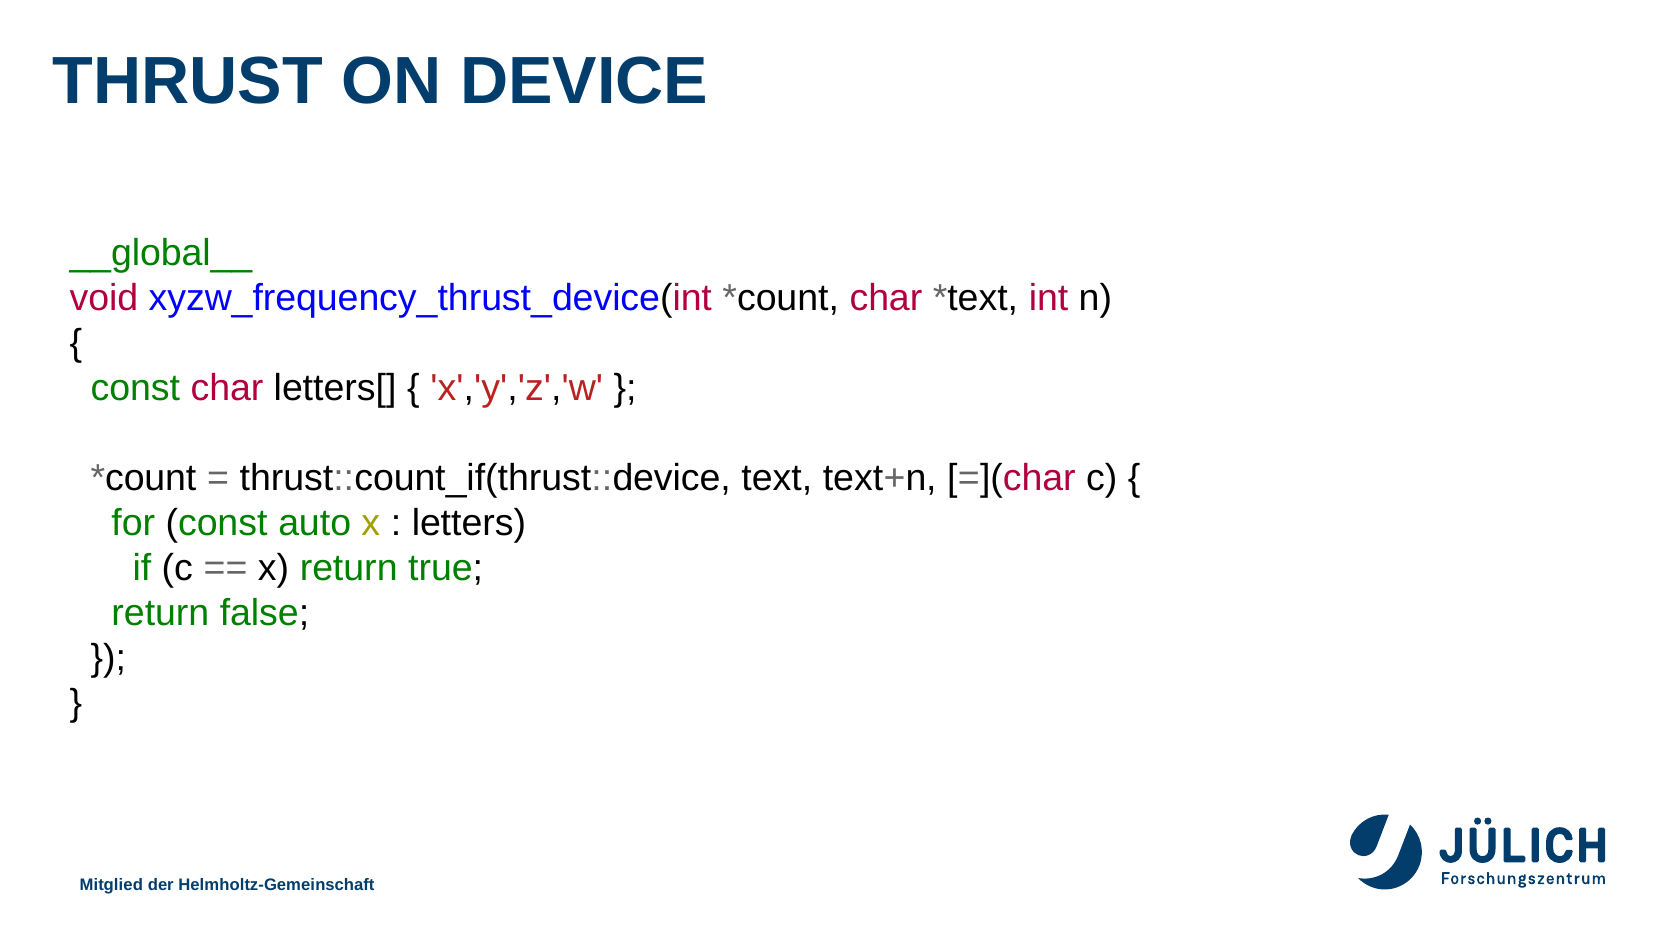

# Thrust on Device
__global__
void xyzw_frequency_thrust_device(int *count, char *text, int n)
{
 const char letters[] { 'x','y','z','w' };
 *count = thrust::count_if(thrust::device, text, text+n, [=](char c) {
 for (const auto x : letters)
 if (c == x) return true;
 return false;
 });
}